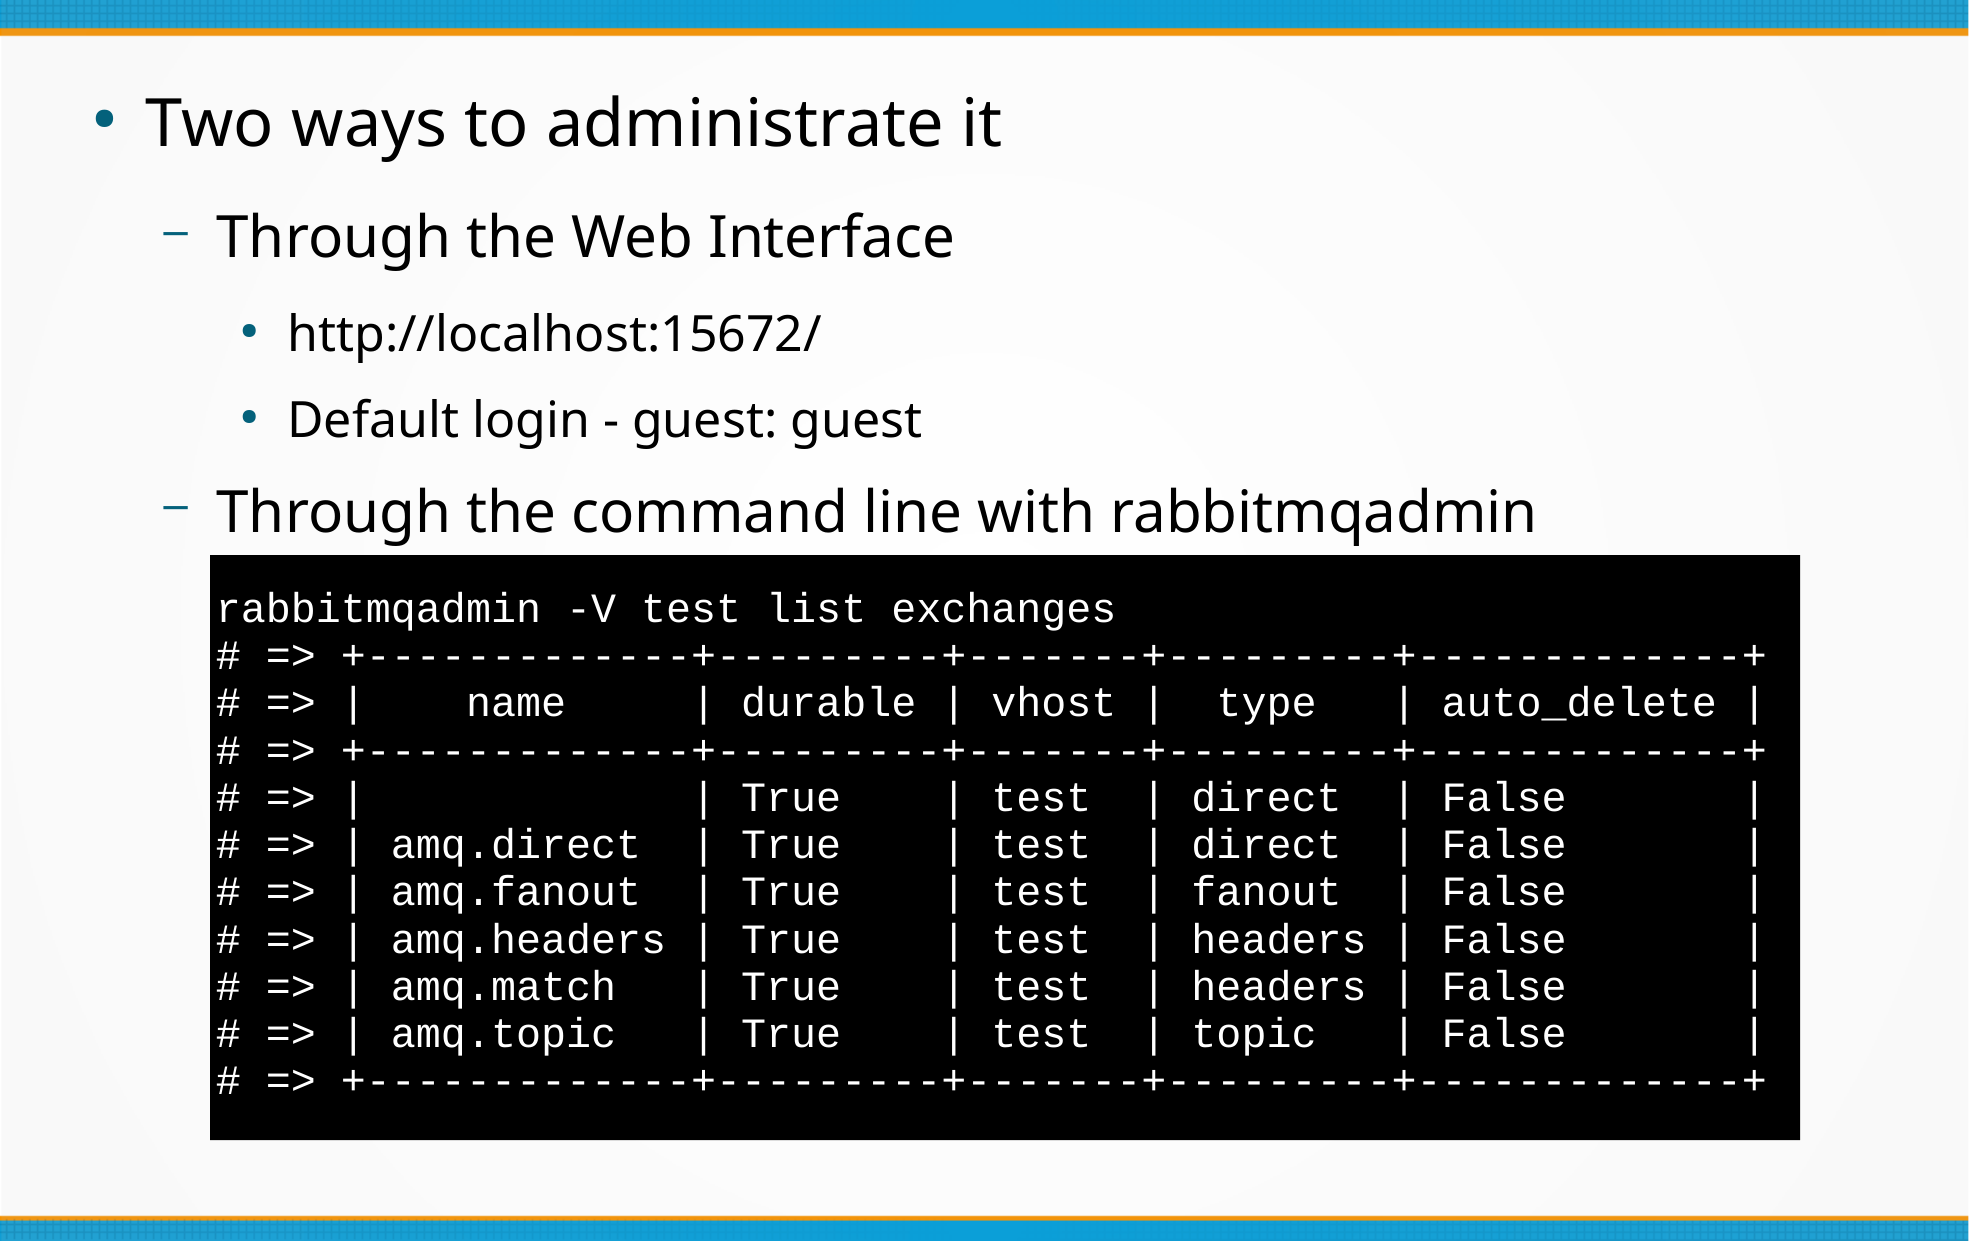

# Two ways to administrate it
Through the Web Interface
http://localhost:15672/
Default login - guest: guest
Through the command line with rabbitmqadmin
rabbitmqadmin -V test list exchanges
# => +-------------+---------+-------+---------+-------------+
# => | name | durable | vhost | type | auto_delete |
# => +-------------+---------+-------+---------+-------------+
# => | | True | test | direct | False |
# => | amq.direct | True | test | direct | False |
# => | amq.fanout | True | test | fanout | False |
# => | amq.headers | True | test | headers | False |
# => | amq.match | True | test | headers | False |
# => | amq.topic | True | test | topic | False |
# => +-------------+---------+-------+---------+-------------+